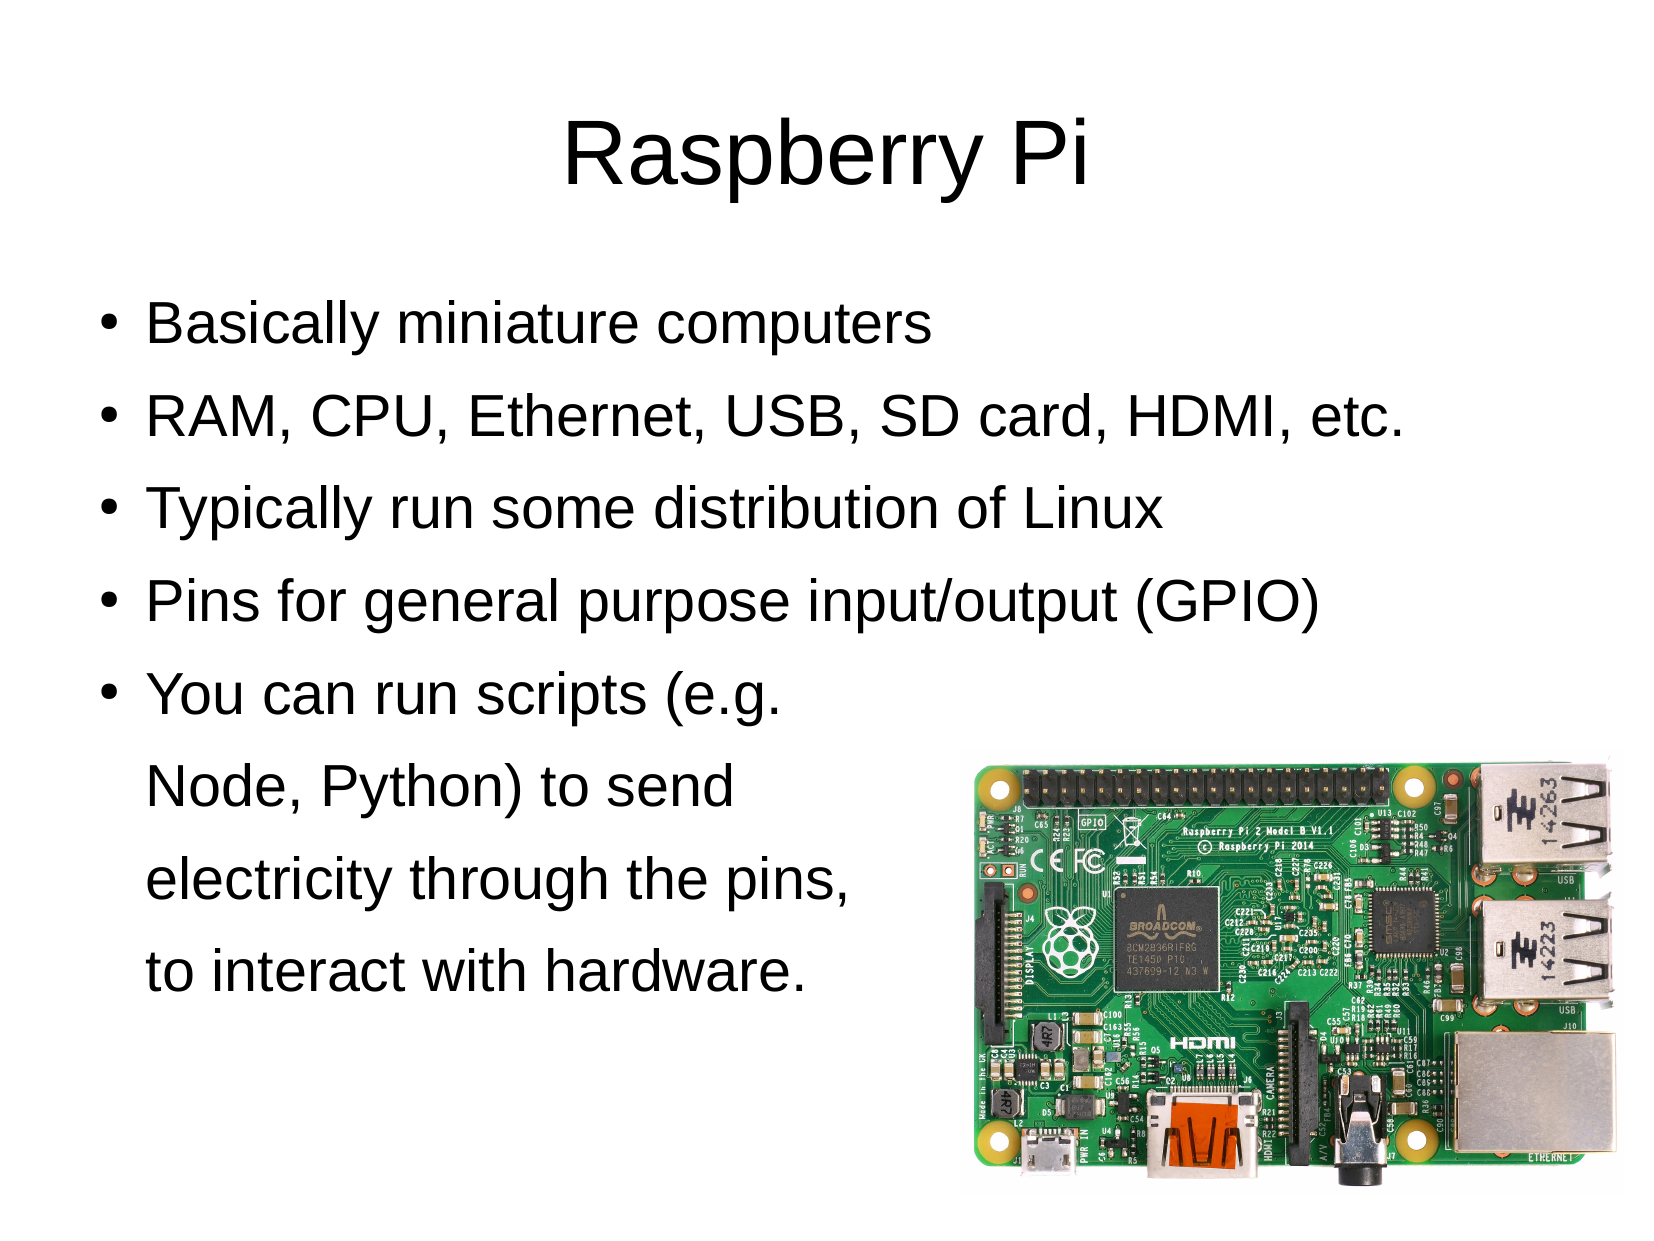

# Raspberry Pi
Basically miniature computers
RAM, CPU, Ethernet, USB, SD card, HDMI, etc.
Typically run some distribution of Linux
Pins for general purpose input/output (GPIO)
You can run scripts (e.g.
Node, Python) to send
electricity through the pins,
to interact with hardware.